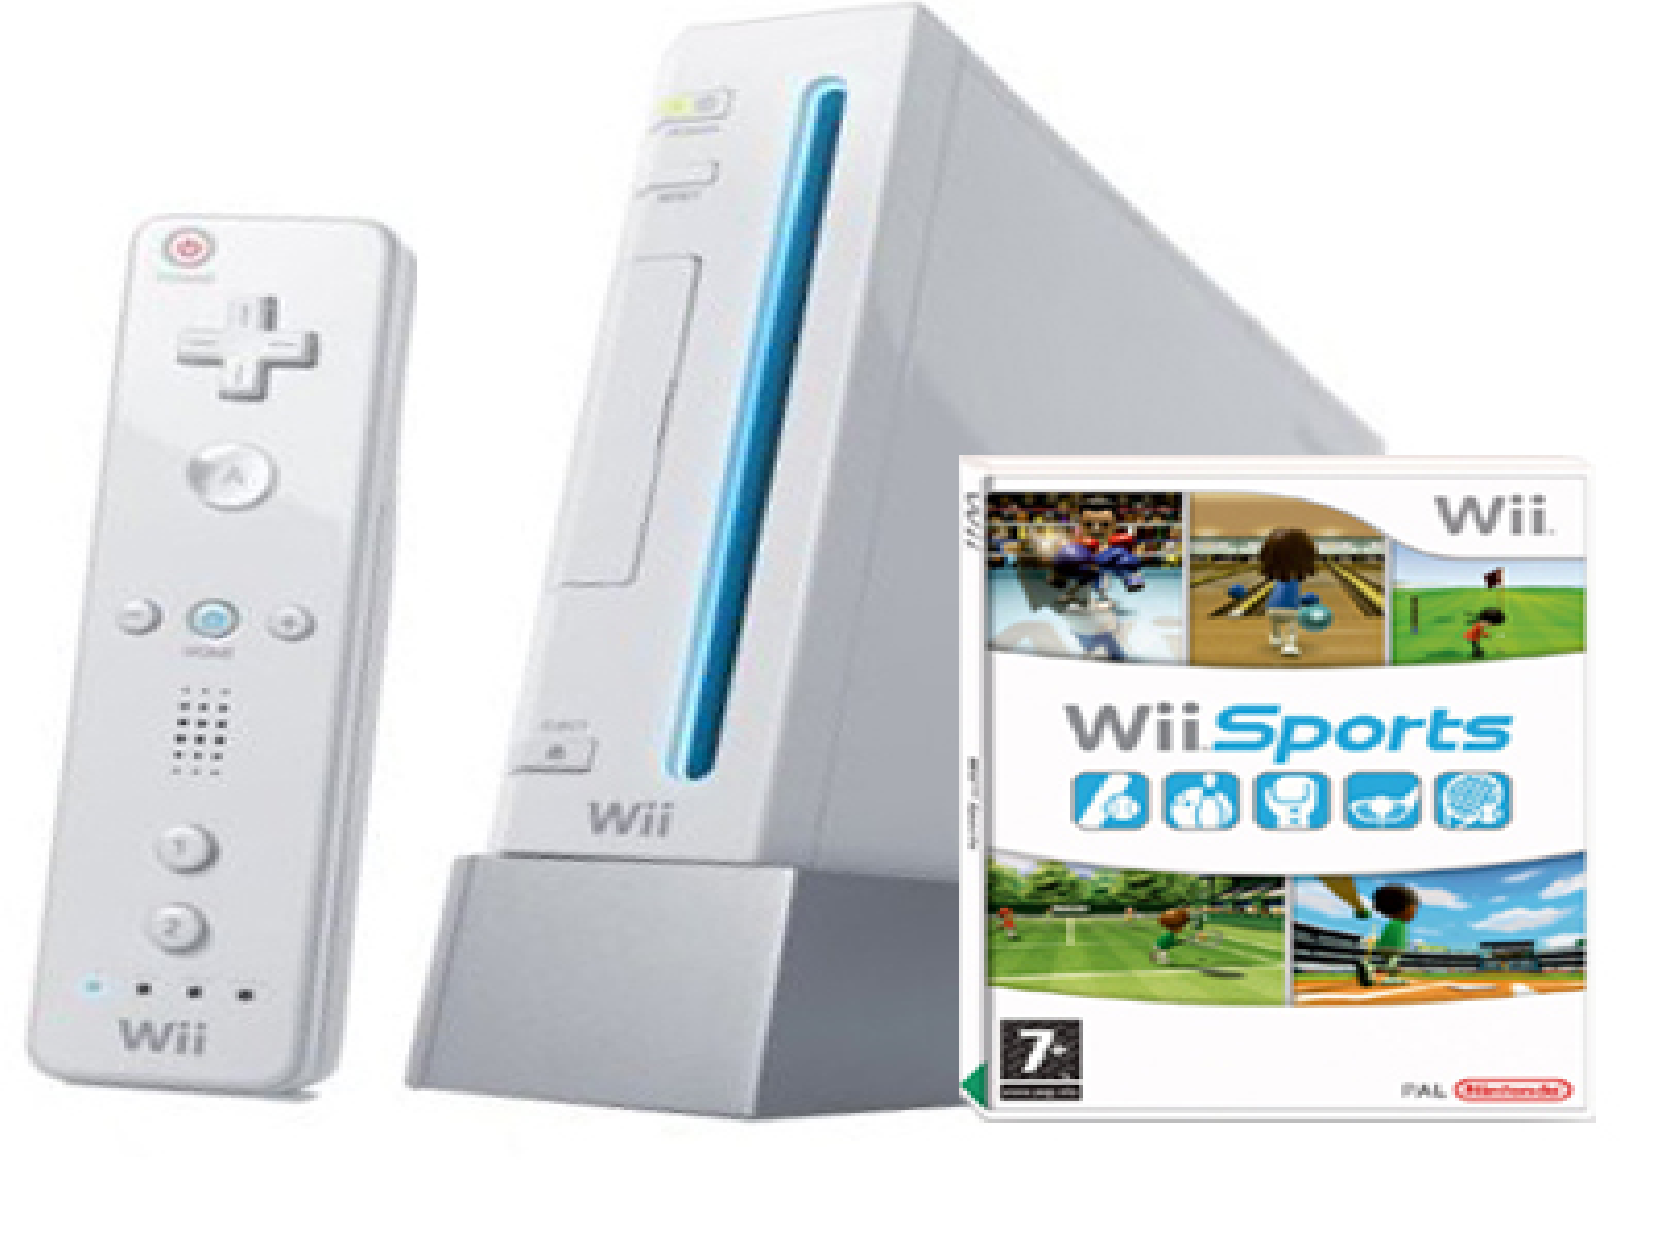

# 3. DISPOSITIVOS CON ARQUITECTURA DE ORDENADOR
VIDEOCONSOLAS: ¿QUÉ DECIR QUE TÚ YA NO SEPAS?. BASTE MENCIONAR LA AGRUPACIÓN ENTRE CONSOLAS PORTÁTILES Y DE SOBREMESA. EN EL PROYECTO MENTOR YA DEBERÍAS TENER COLGADO EL TRABAJO QUE SE TE PROPONE, Y QUE PUEDES APROVECHAR PARA INVESTIGAR TÚ SOBRE ELLAS.